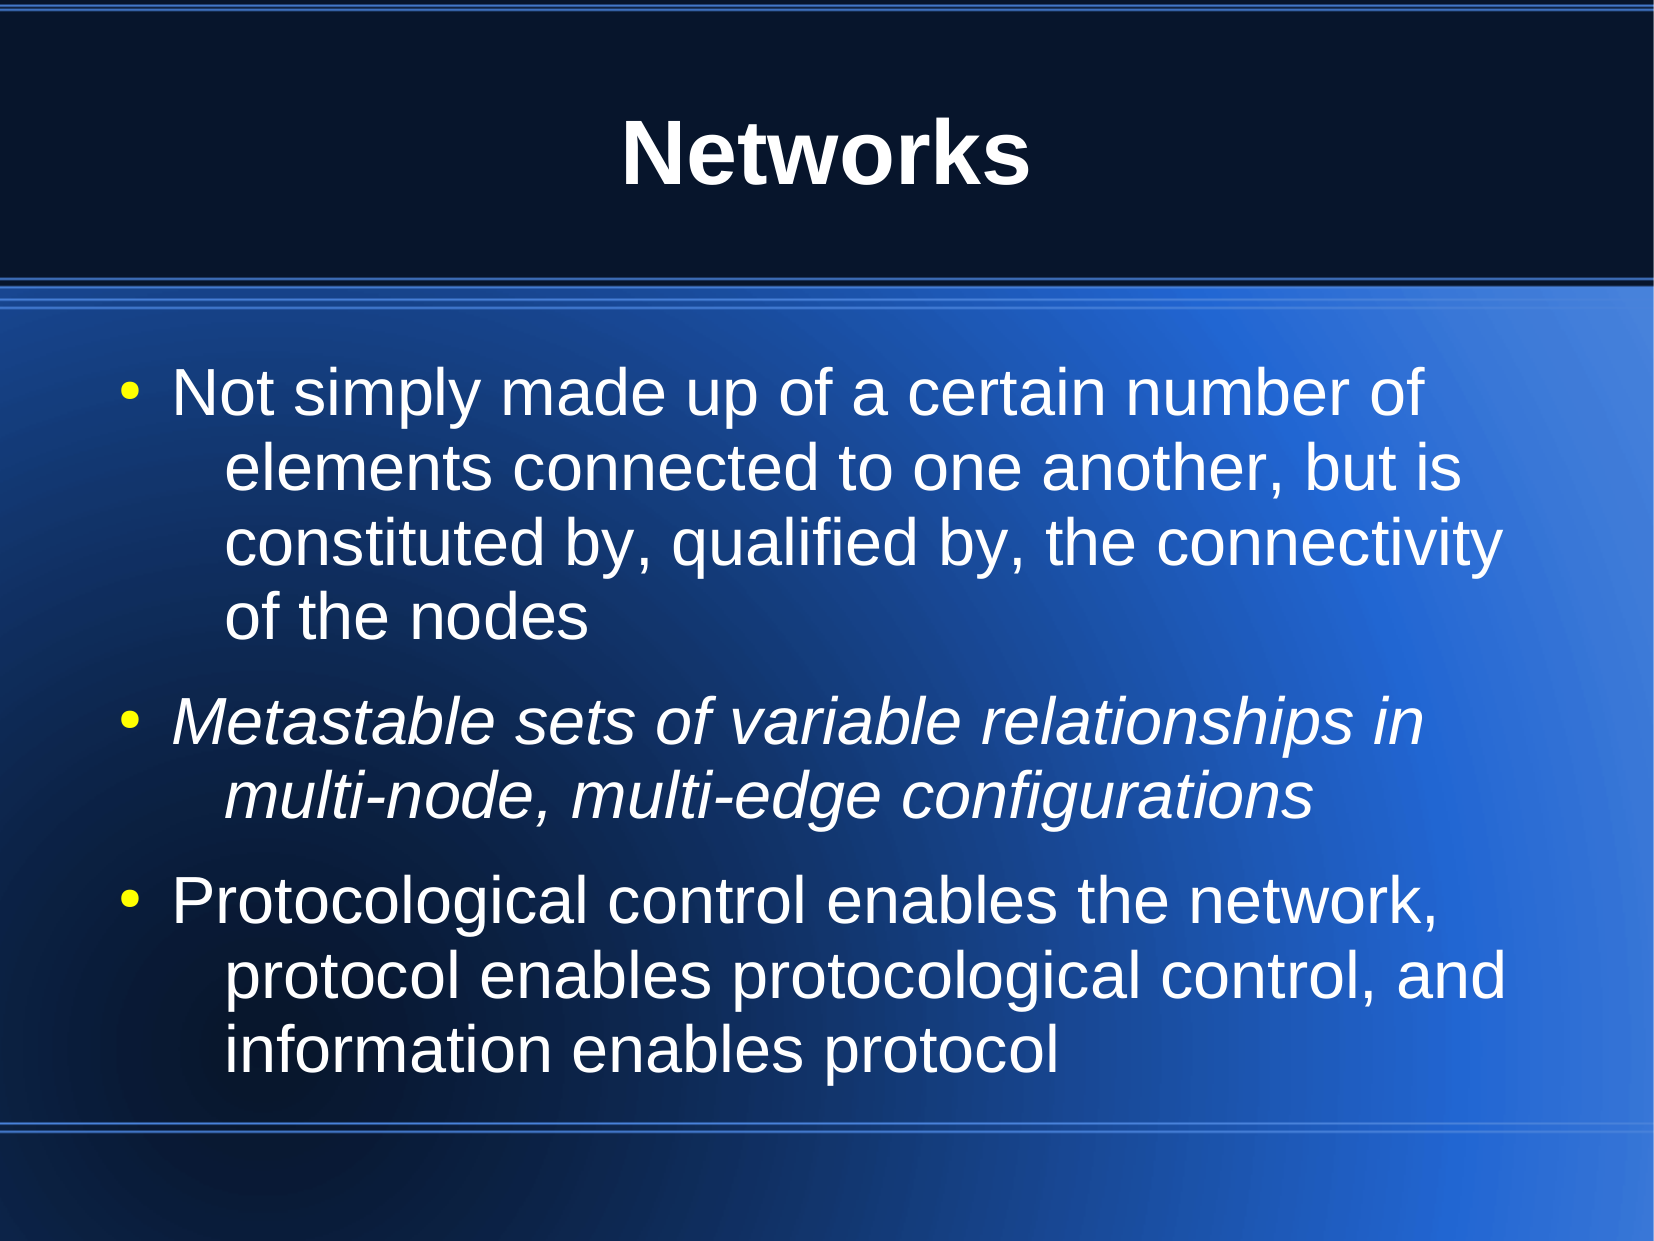

# Networks
Not simply made up of a certain number of elements connected to one another, but is constituted by, qualified by, the connectivity of the nodes
Metastable sets of variable relationships in multi-node, multi-edge configurations
Protocological control enables the network, protocol enables protocological control, and information enables protocol